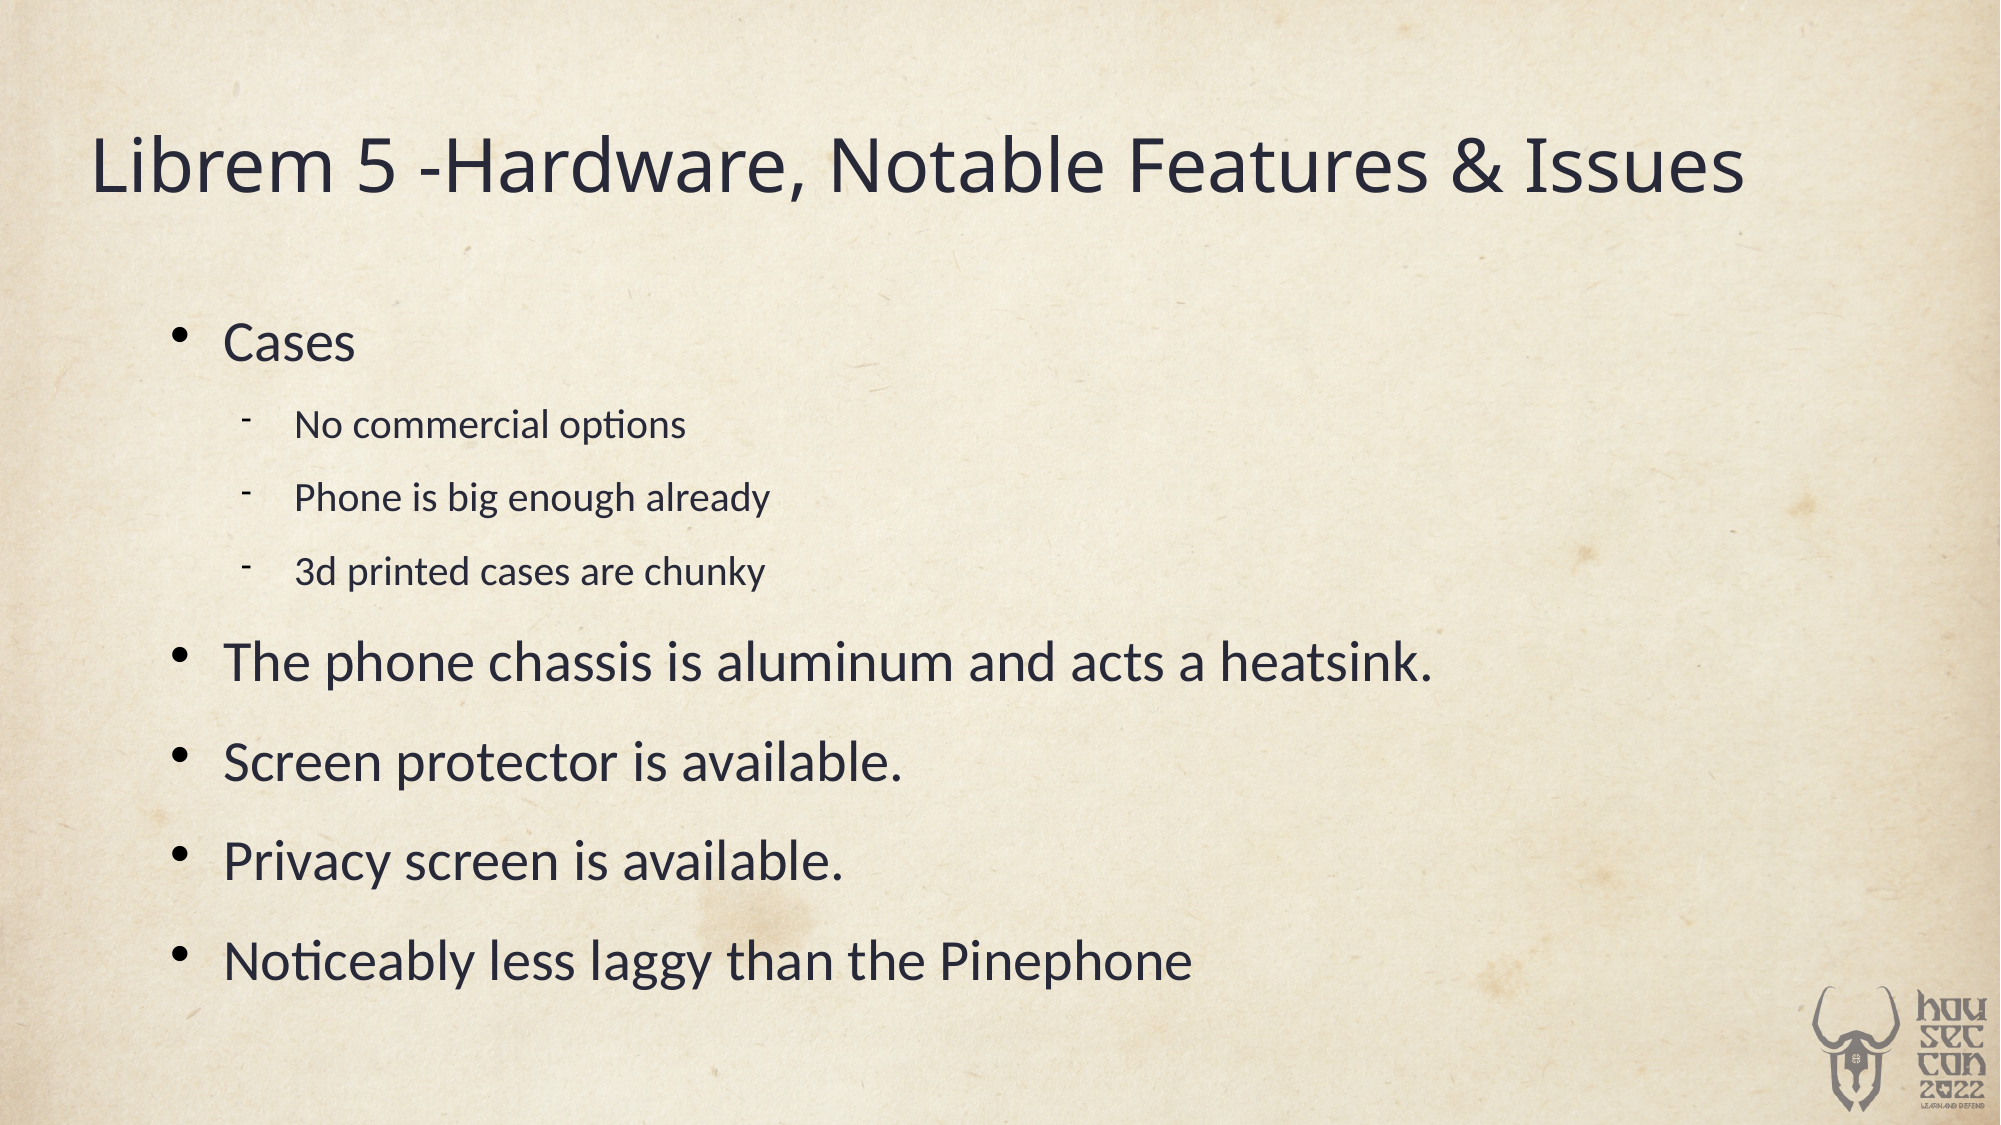

Librem 5 -Hardware, Notable Features & Issues
Cases
No commercial options
Phone is big enough already
3d printed cases are chunky
The phone chassis is aluminum and acts a heatsink.
Screen protector is available.
Privacy screen is available.
Noticeably less laggy than the Pinephone